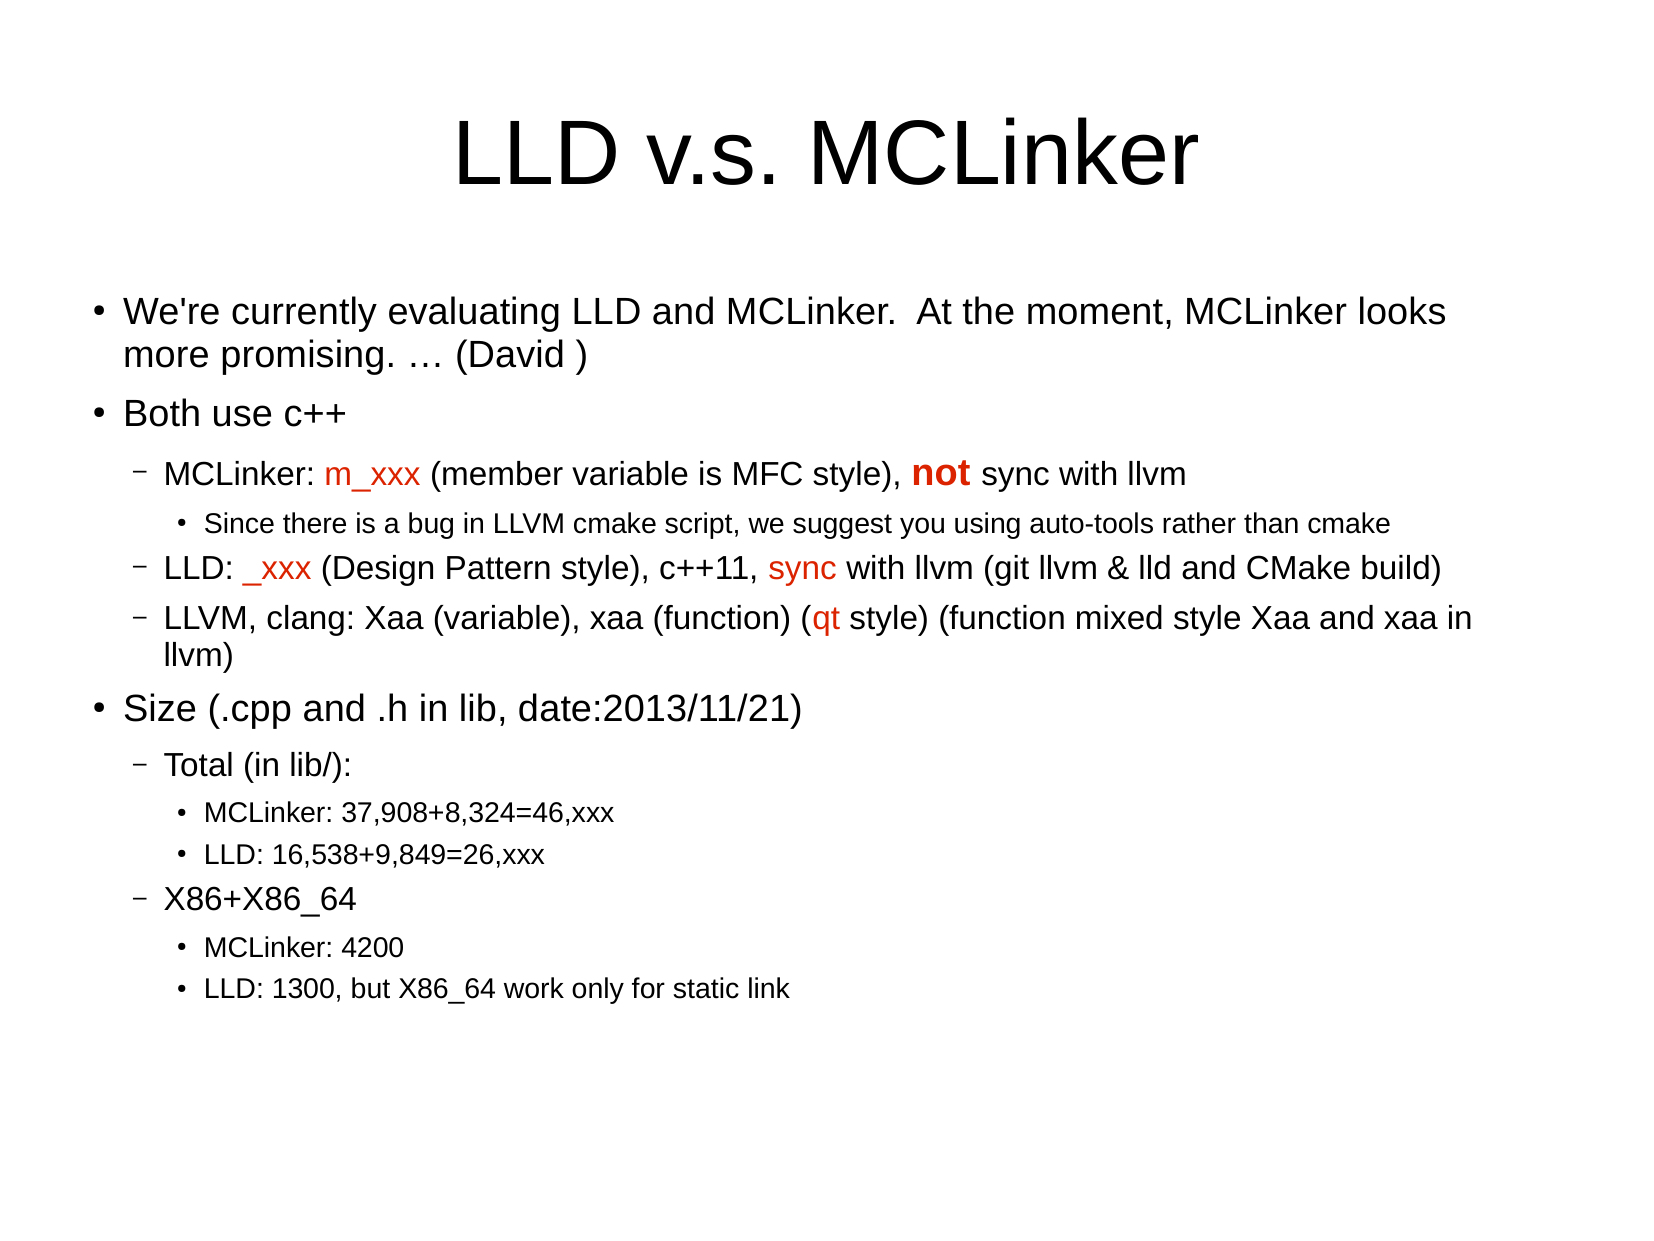

# LLD v.s. MCLinker
We're currently evaluating LLD and MCLinker. At the moment, MCLinker looks more promising. … (David )
Both use c++
MCLinker: m_xxx (member variable is MFC style), not sync with llvm
Since there is a bug in LLVM cmake script, we suggest you using auto-tools rather than cmake
LLD: _xxx (Design Pattern style), c++11, sync with llvm (git llvm & lld and CMake build)
LLVM, clang: Xaa (variable), xaa (function) (qt style) (function mixed style Xaa and xaa in llvm)
Size (.cpp and .h in lib, date:2013/11/21)
Total (in lib/):
MCLinker: 37,908+8,324=46,xxx
LLD: 16,538+9,849=26,xxx
X86+X86_64
MCLinker: 4200
LLD: 1300, but X86_64 work only for static link